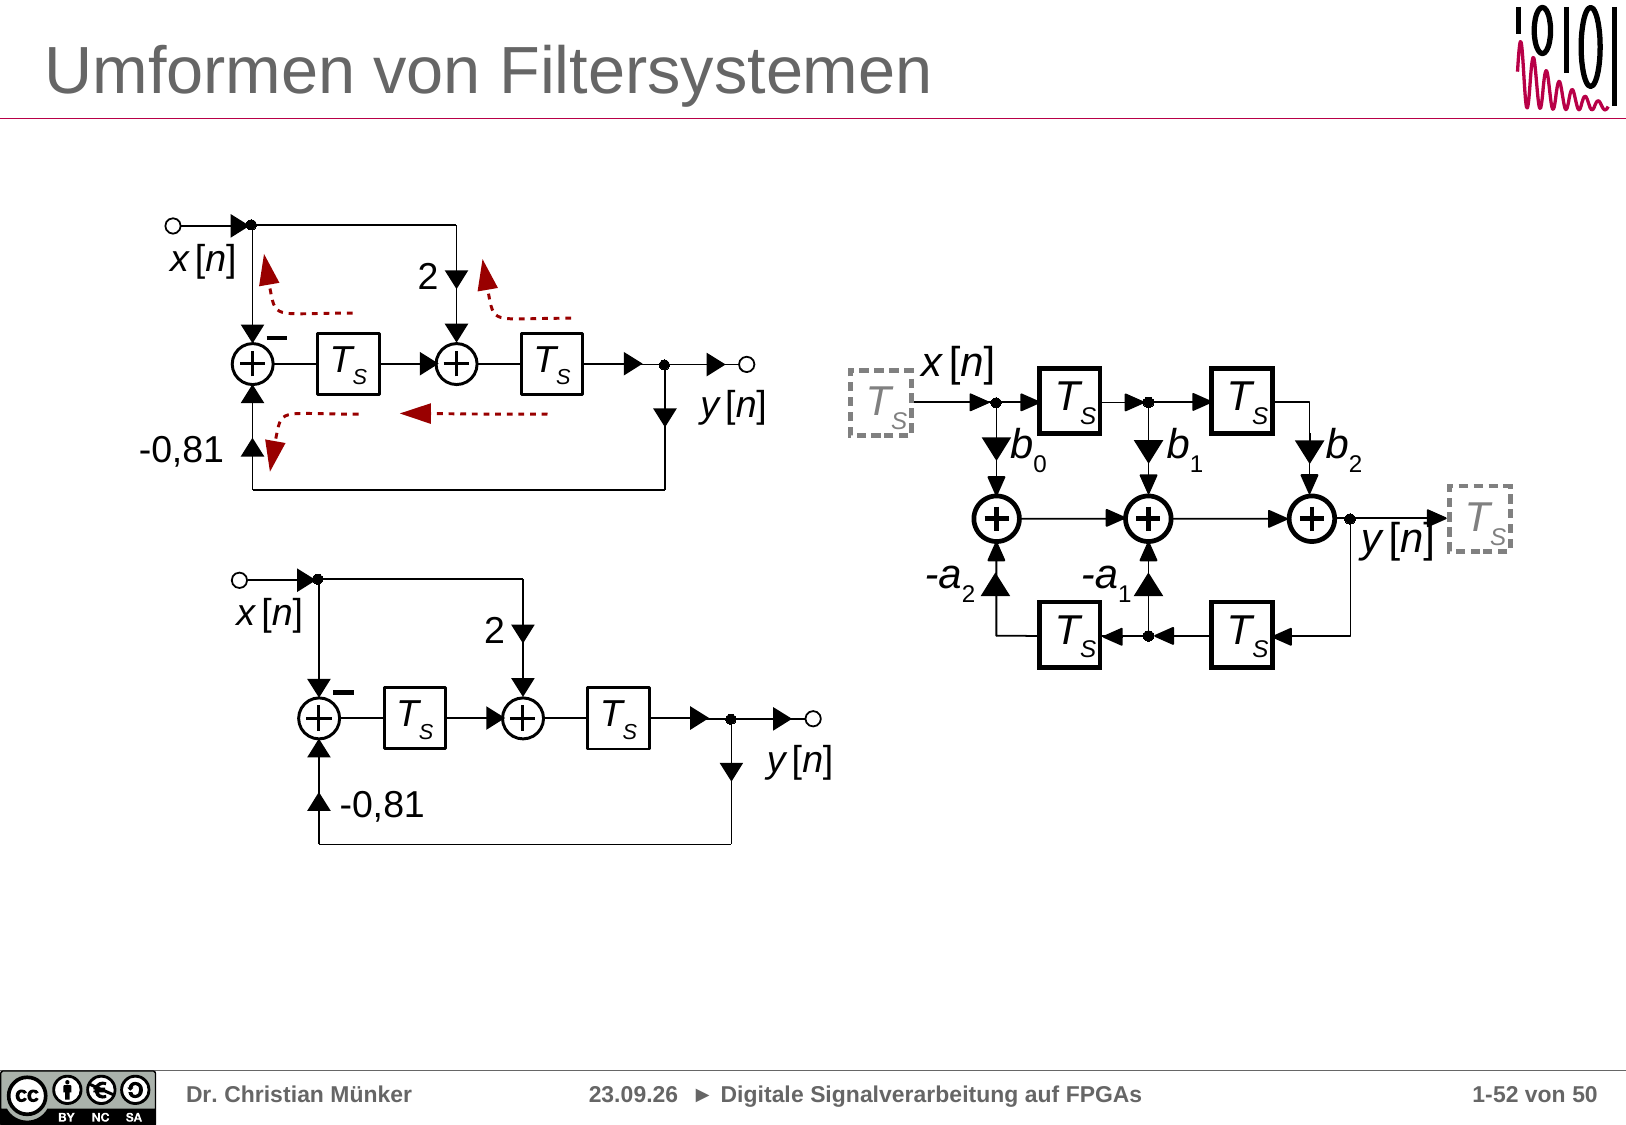

# Umformen von Filtersystemen
x [n]
2
TS
TS
y [n]
-0,81
x [n]
TS
TS
TS
b0
b1
b2
TS
y [n]
-a1
-a2
TS
TS
x [n]
2
TS
TS
y [n]
-0,81